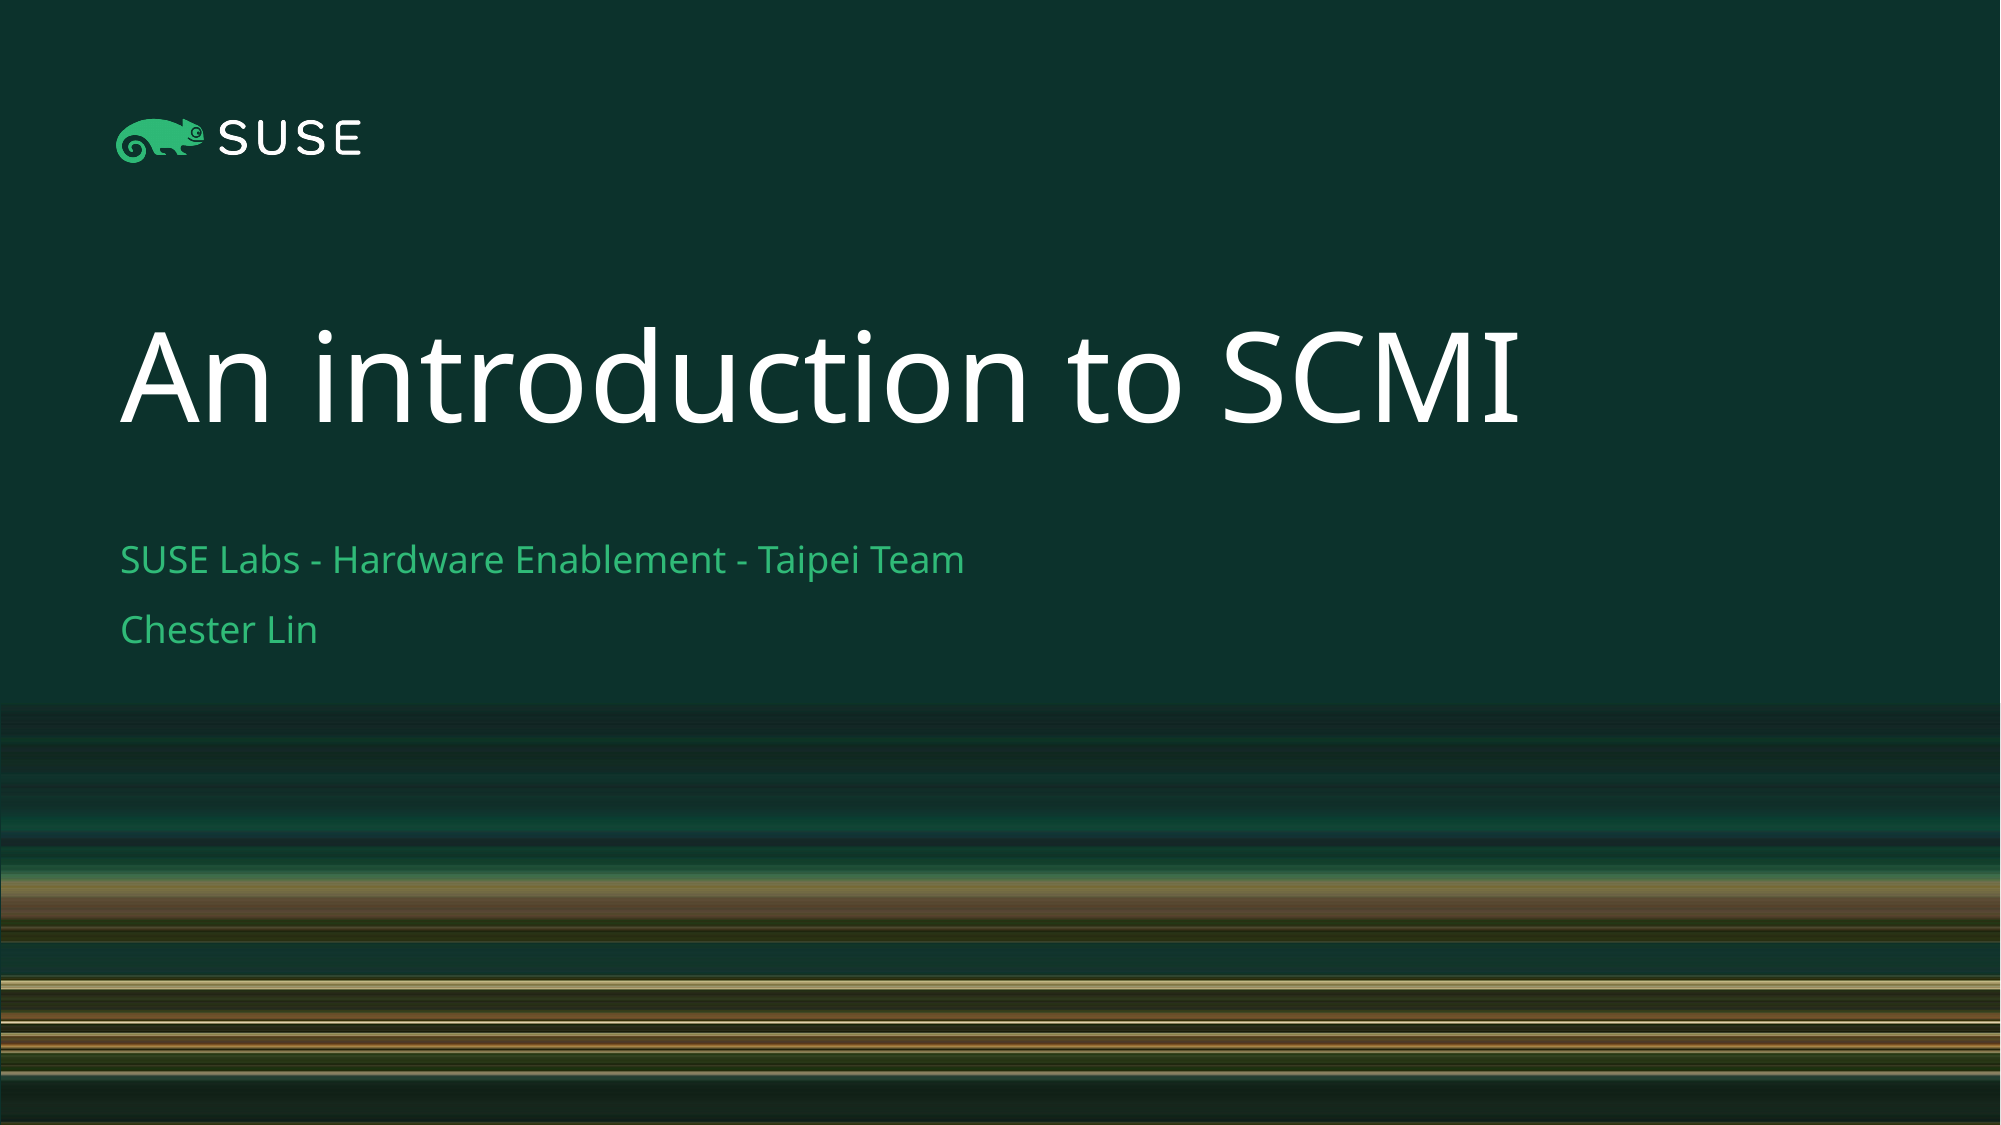

#
An introduction to SCMI
SUSE Labs - Hardware Enablement - Taipei Team
Chester Lin